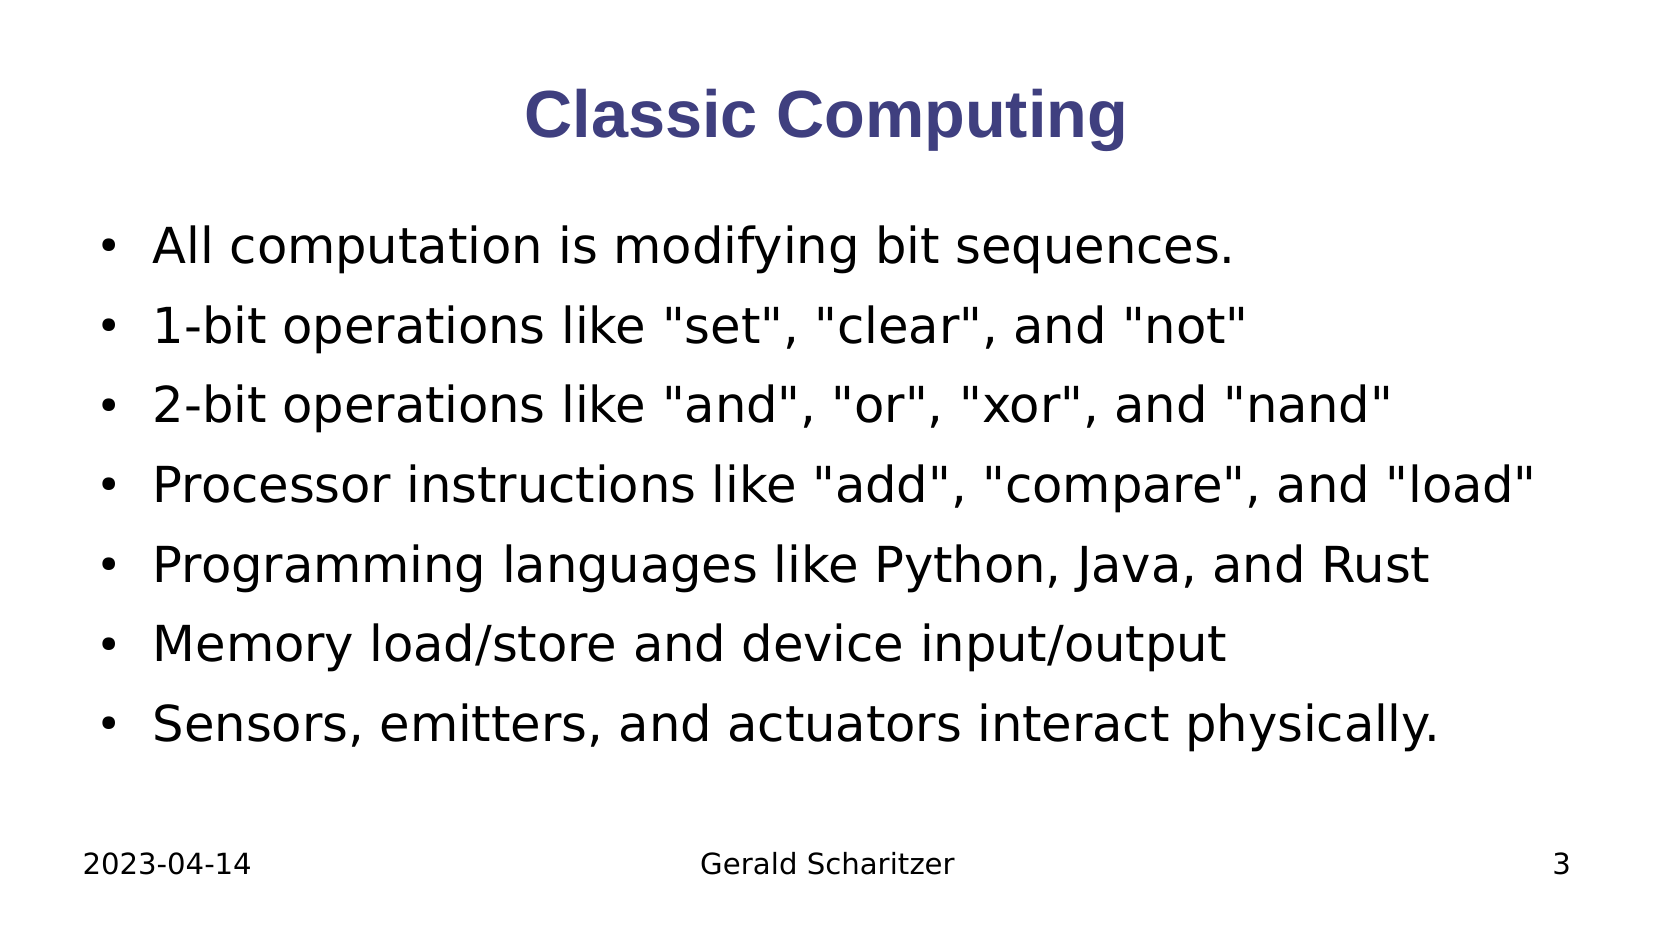

# Classic Computing
All computation is modifying bit sequences.
1-bit operations like "set", "clear", and "not"
2-bit operations like "and", "or", "xor", and "nand"
Processor instructions like "add", "compare", and "load"
Programming languages like Python, Java, and Rust
Memory load/store and device input/output
Sensors, emitters, and actuators interact physically.
2023-04-14
Gerald Scharitzer
3